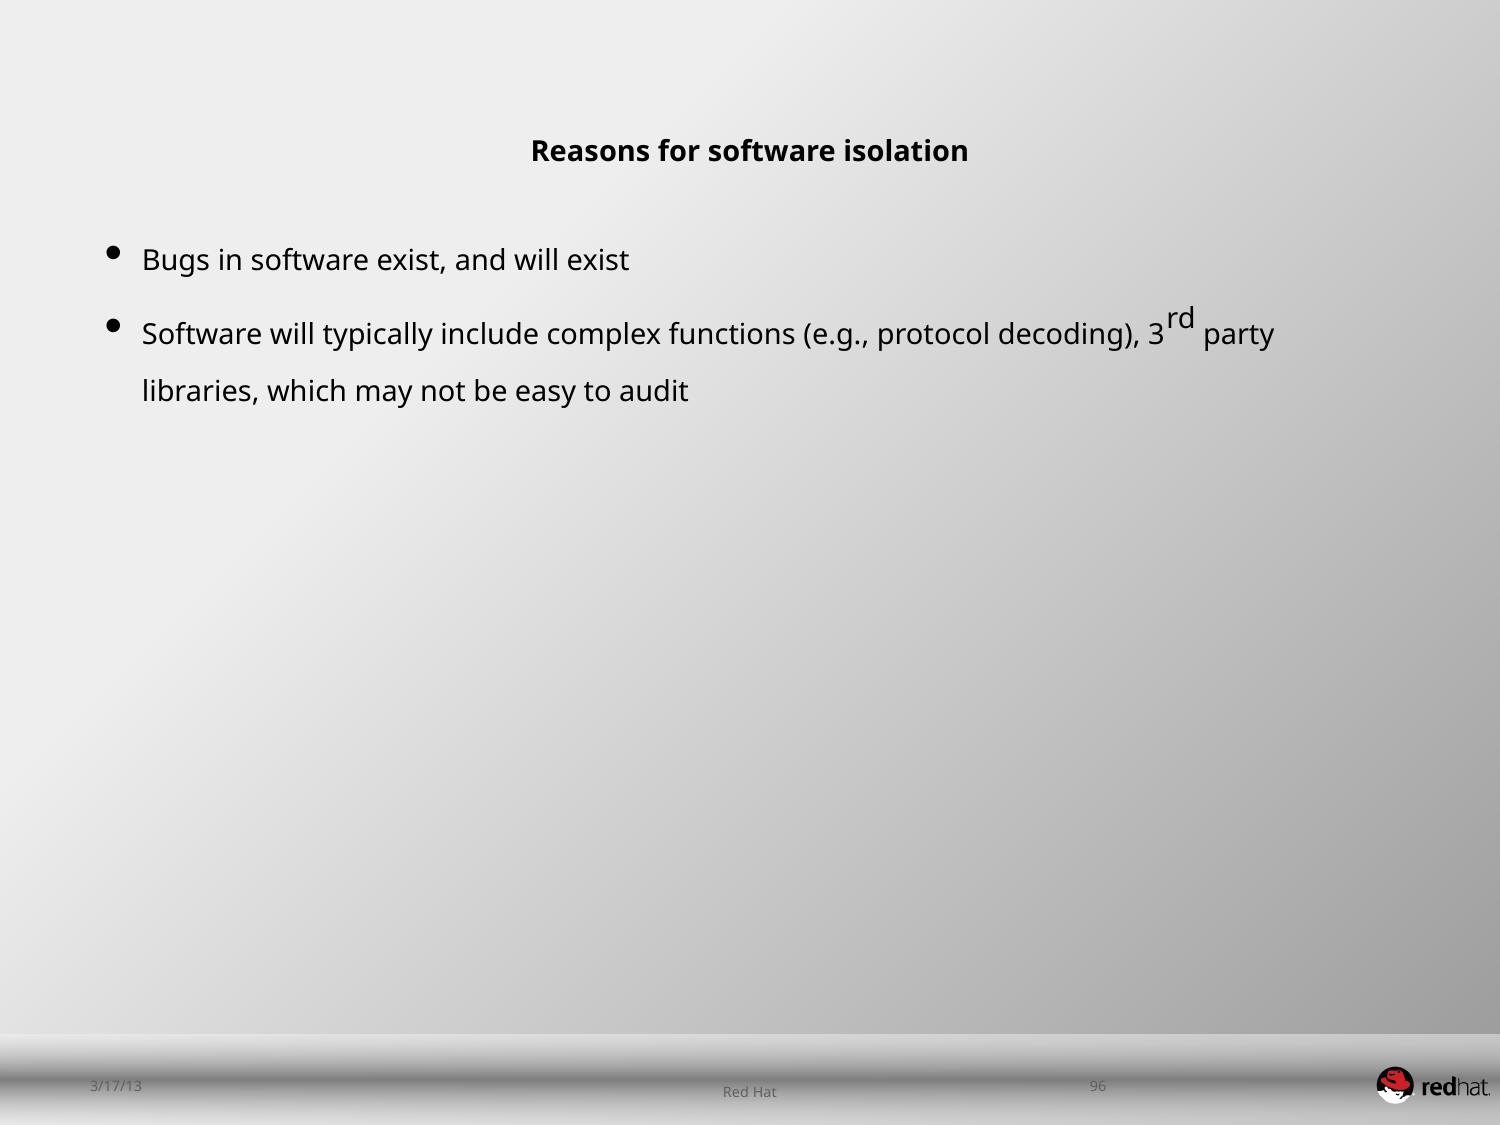

# Reasons for software isolation
Bugs in software exist, and will exist
Software will typically include complex functions (e.g., protocol decoding), 3rd party libraries, which may not be easy to audit
3/17/13
Red Hat